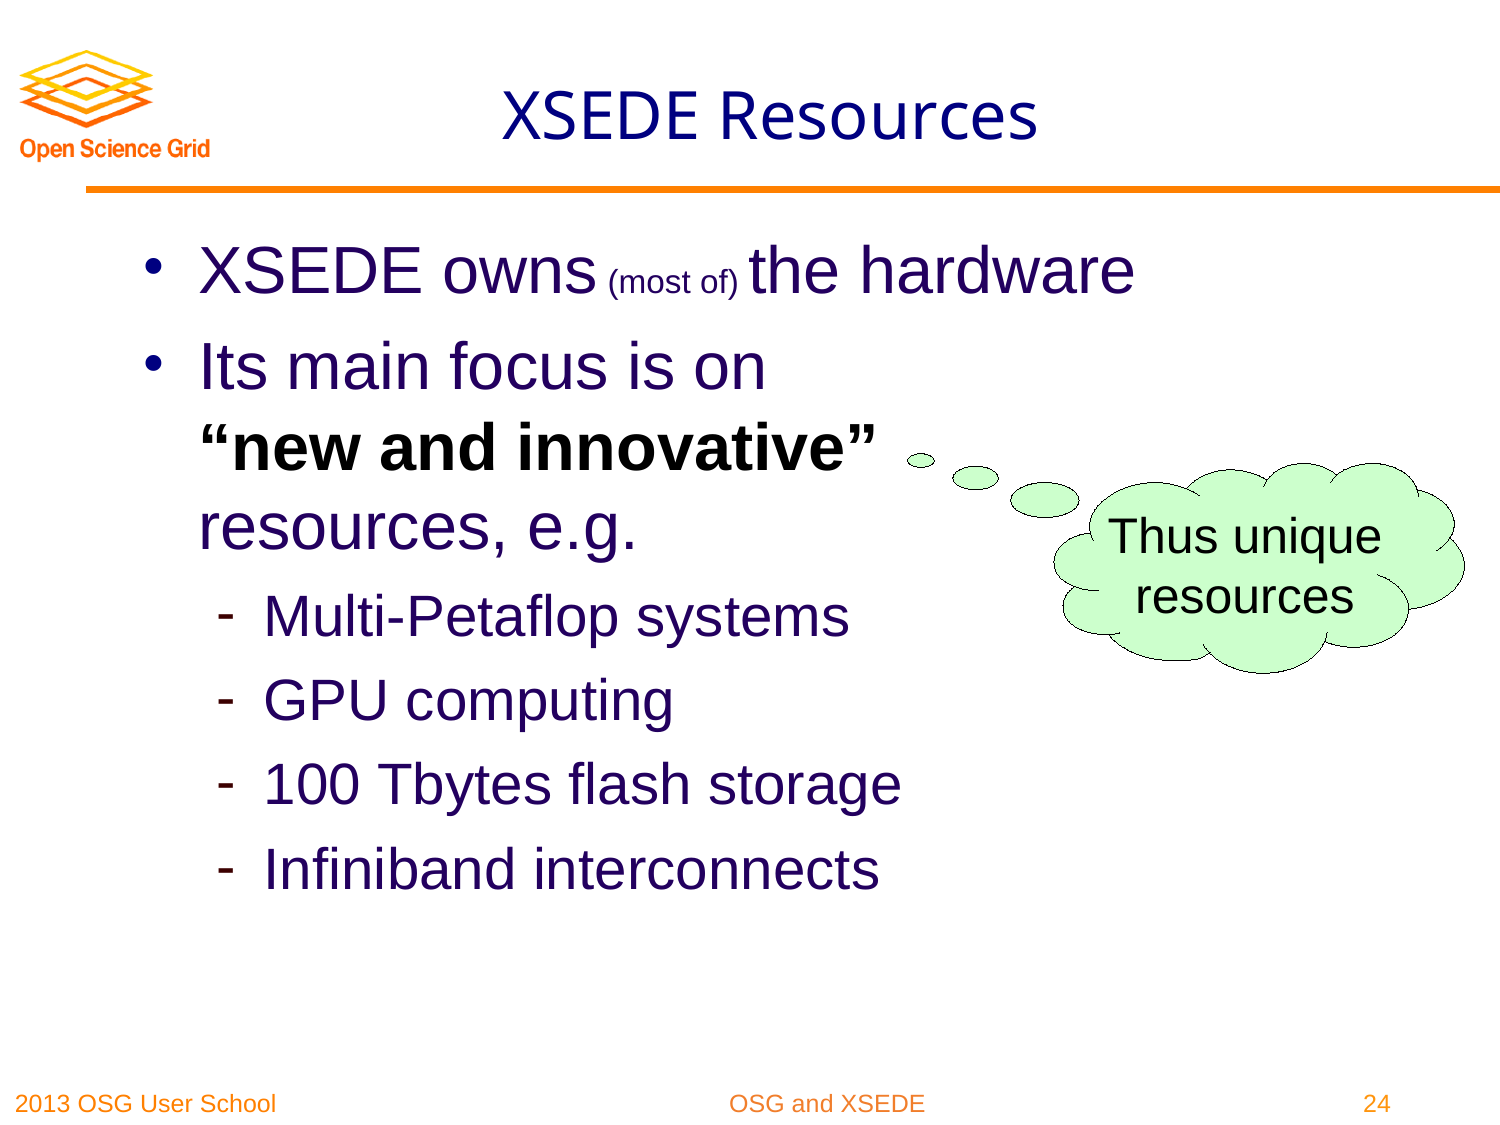

# XSEDE Resources
XSEDE owns (most of) the hardware
Its main focus is on
“new and innovative”
resources, e.g.
Multi-Petaflop systems
GPU computing
100 Tbytes flash storage
Infiniband interconnects
Thus unique
resources
24